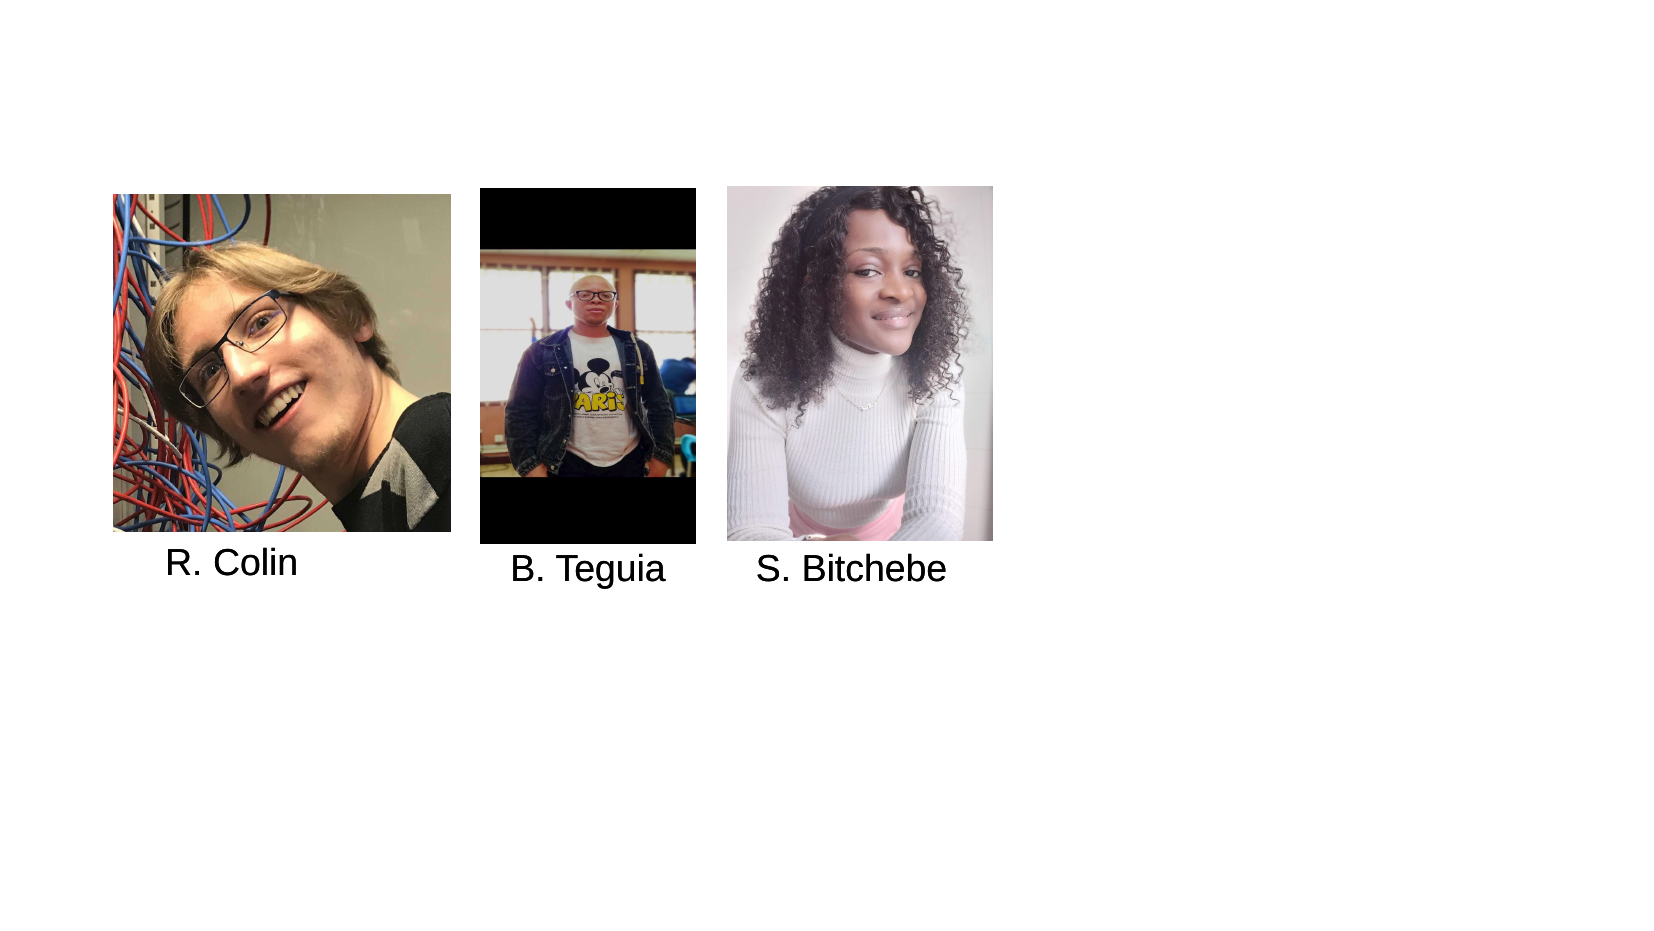

R. Colin
R. Colin
B. Teguia
S. Bitchebe
B. Teguia
S. Bitchebe